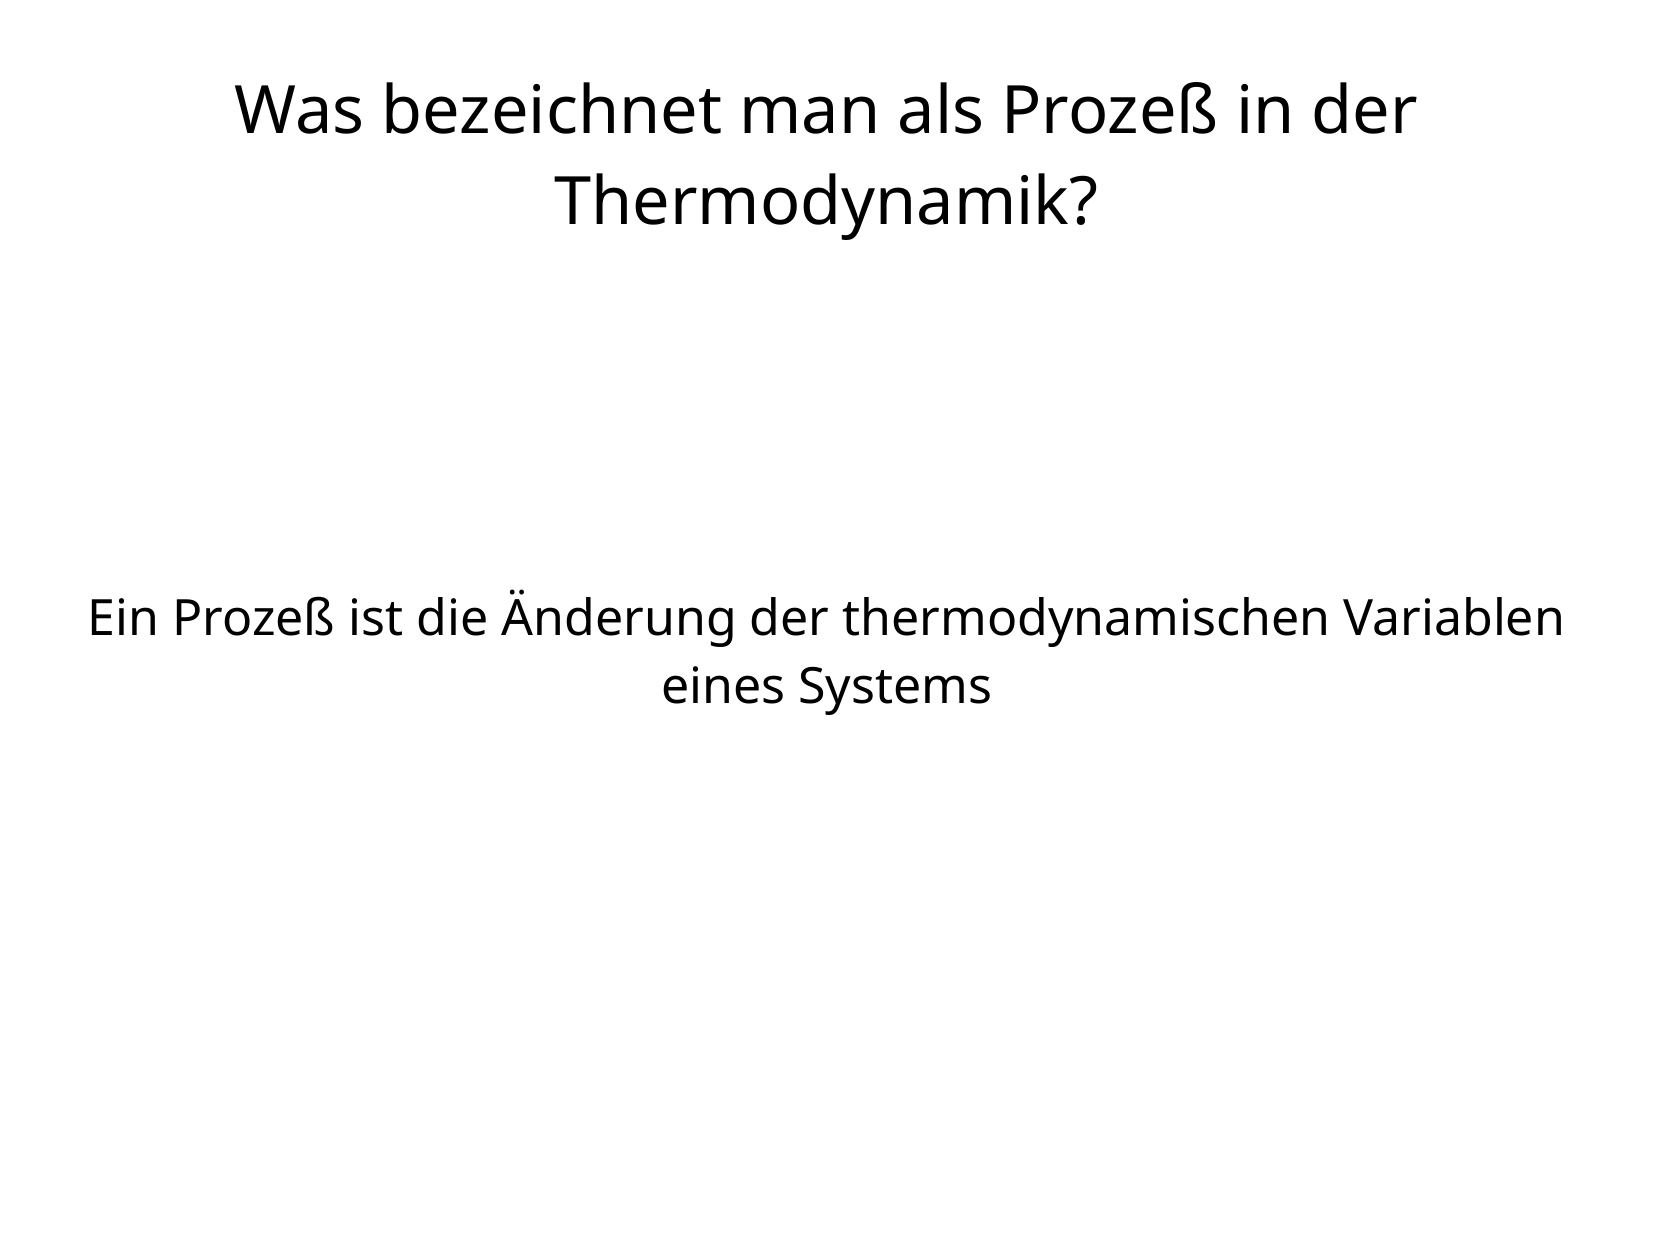

# Was bezeichnet man als Prozeß in der Thermodynamik?
Ein Prozeß ist die Änderung der thermodynamischen Variablen eines Systems